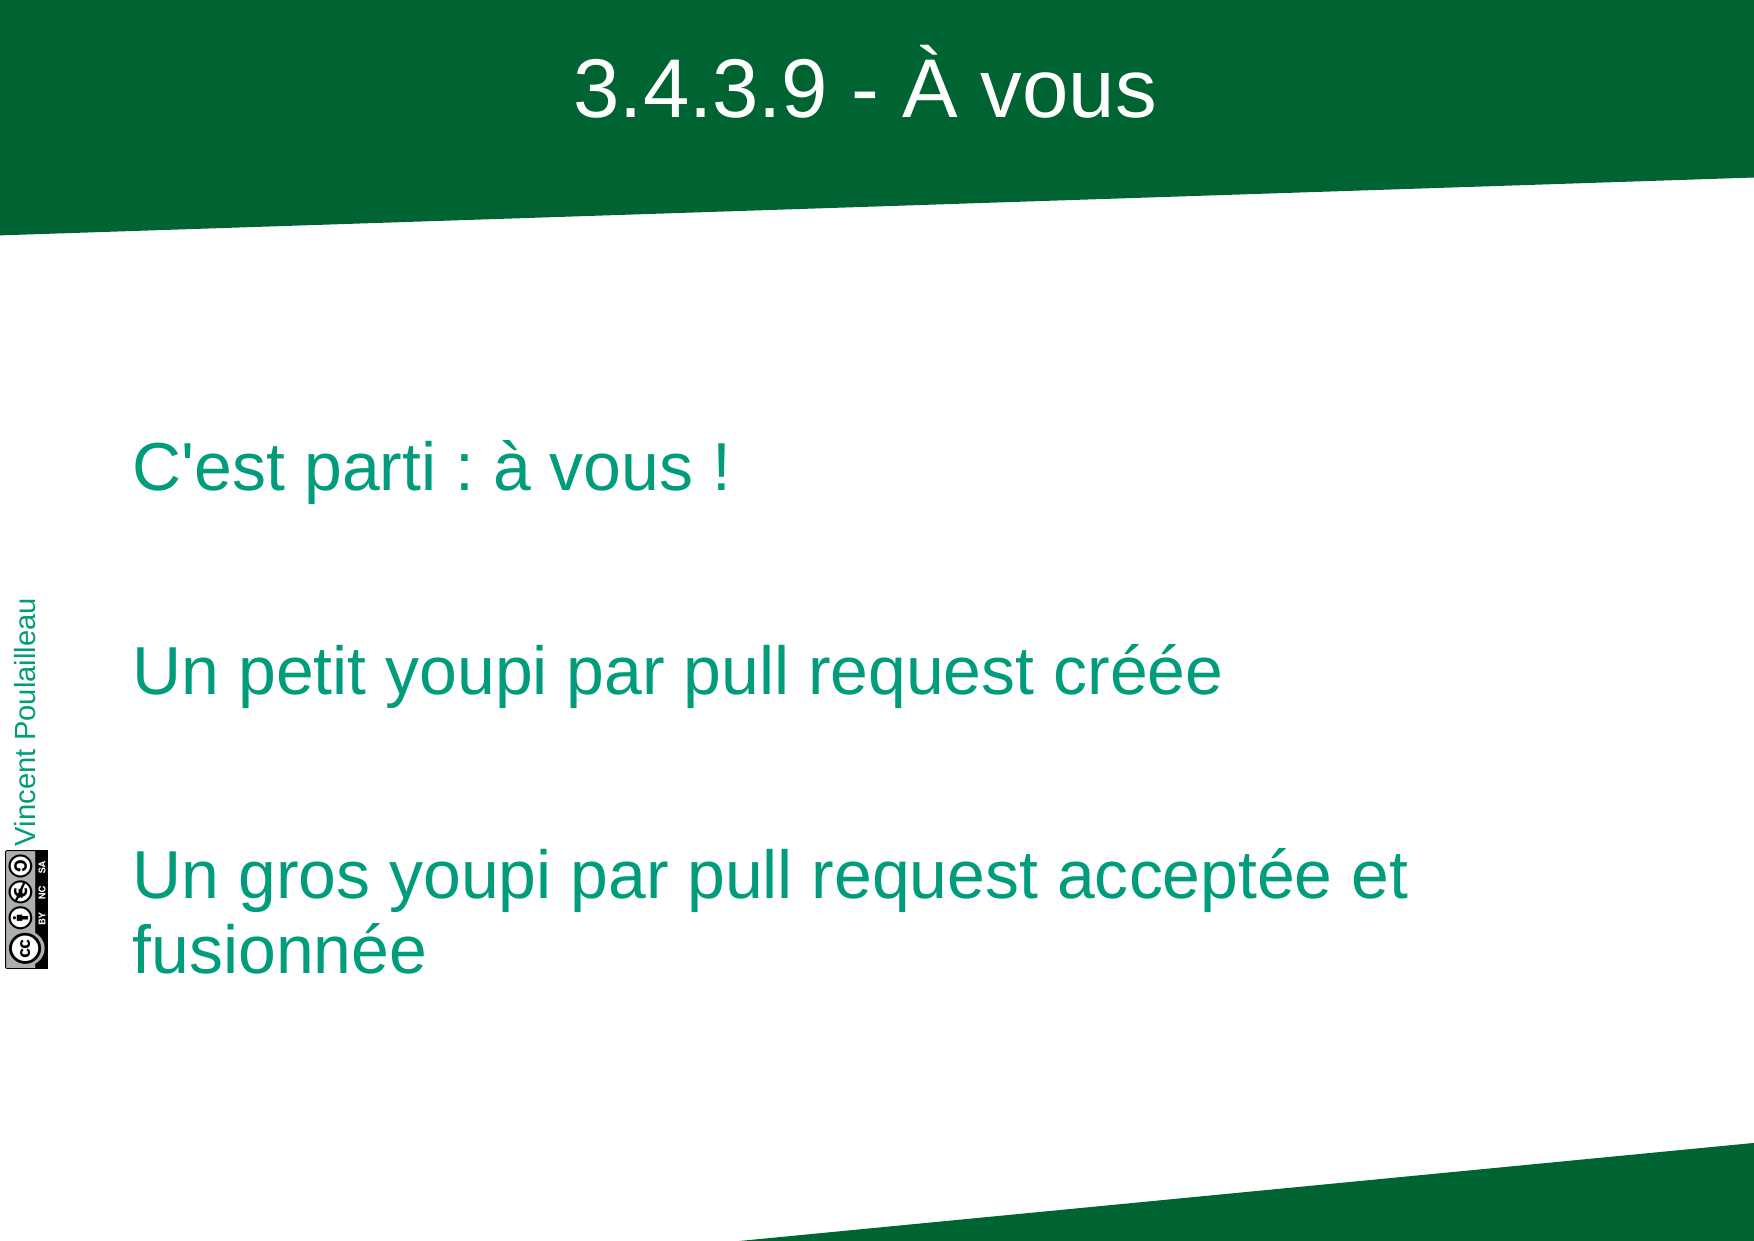

3.4.3.9 - À vous
C'est parti : à vous !
Un petit youpi par pull request créée
Un gros youpi par pull request acceptée et fusionnée
© 2019 Vincent Poulailleau